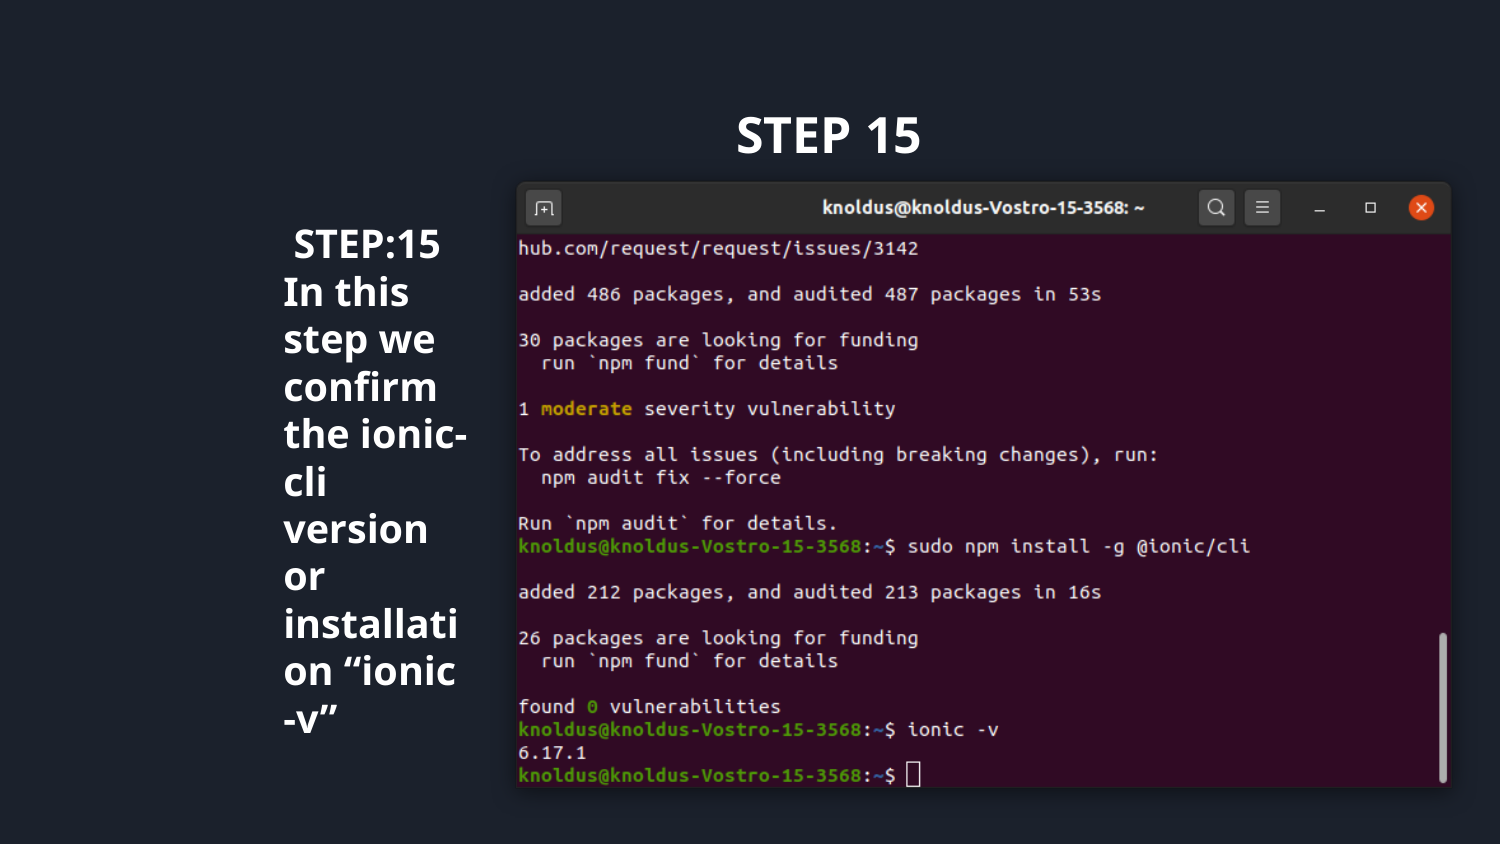

STEP 15
 STEP:15
In this step we confirm the ionic-cli version or installation “ionic -v”